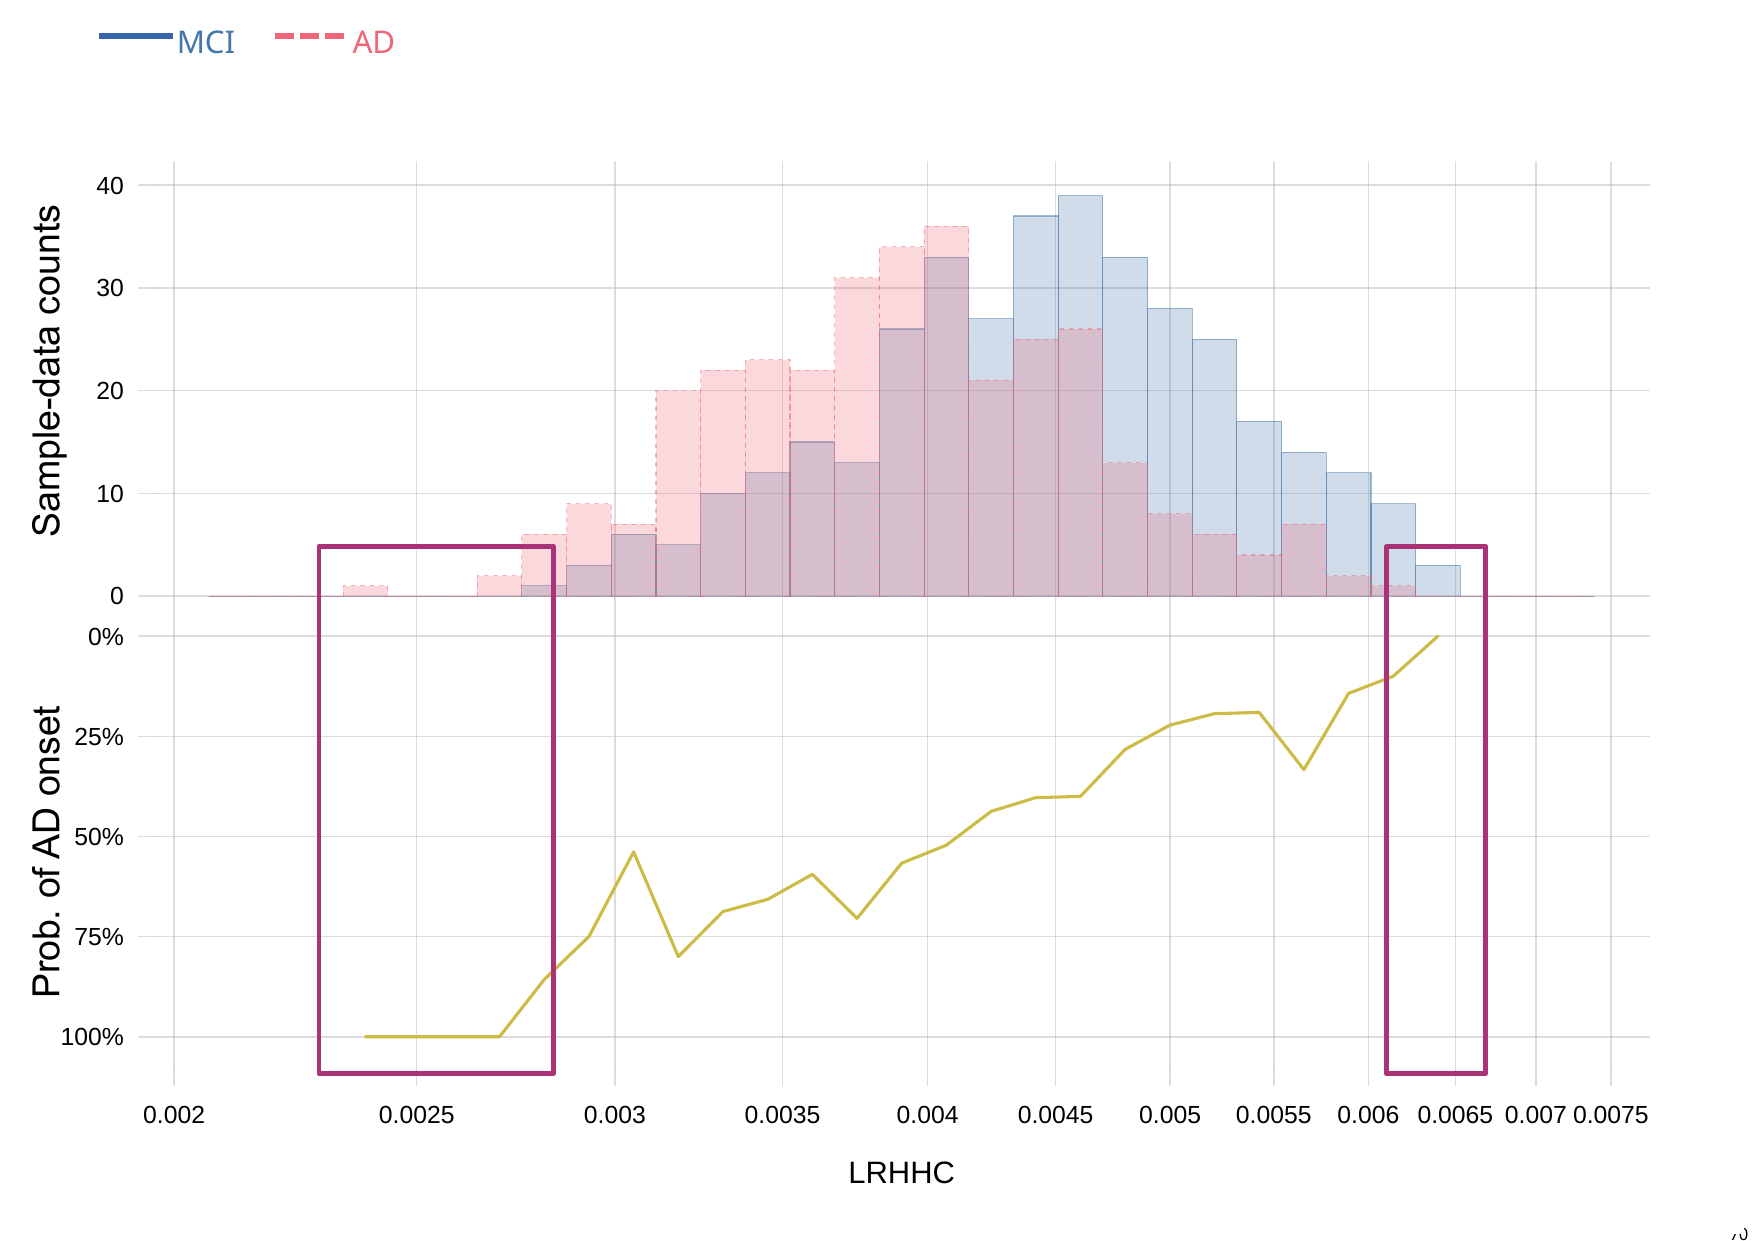

MCI
AD
Prob. of AD onset                Sample-data counts
70